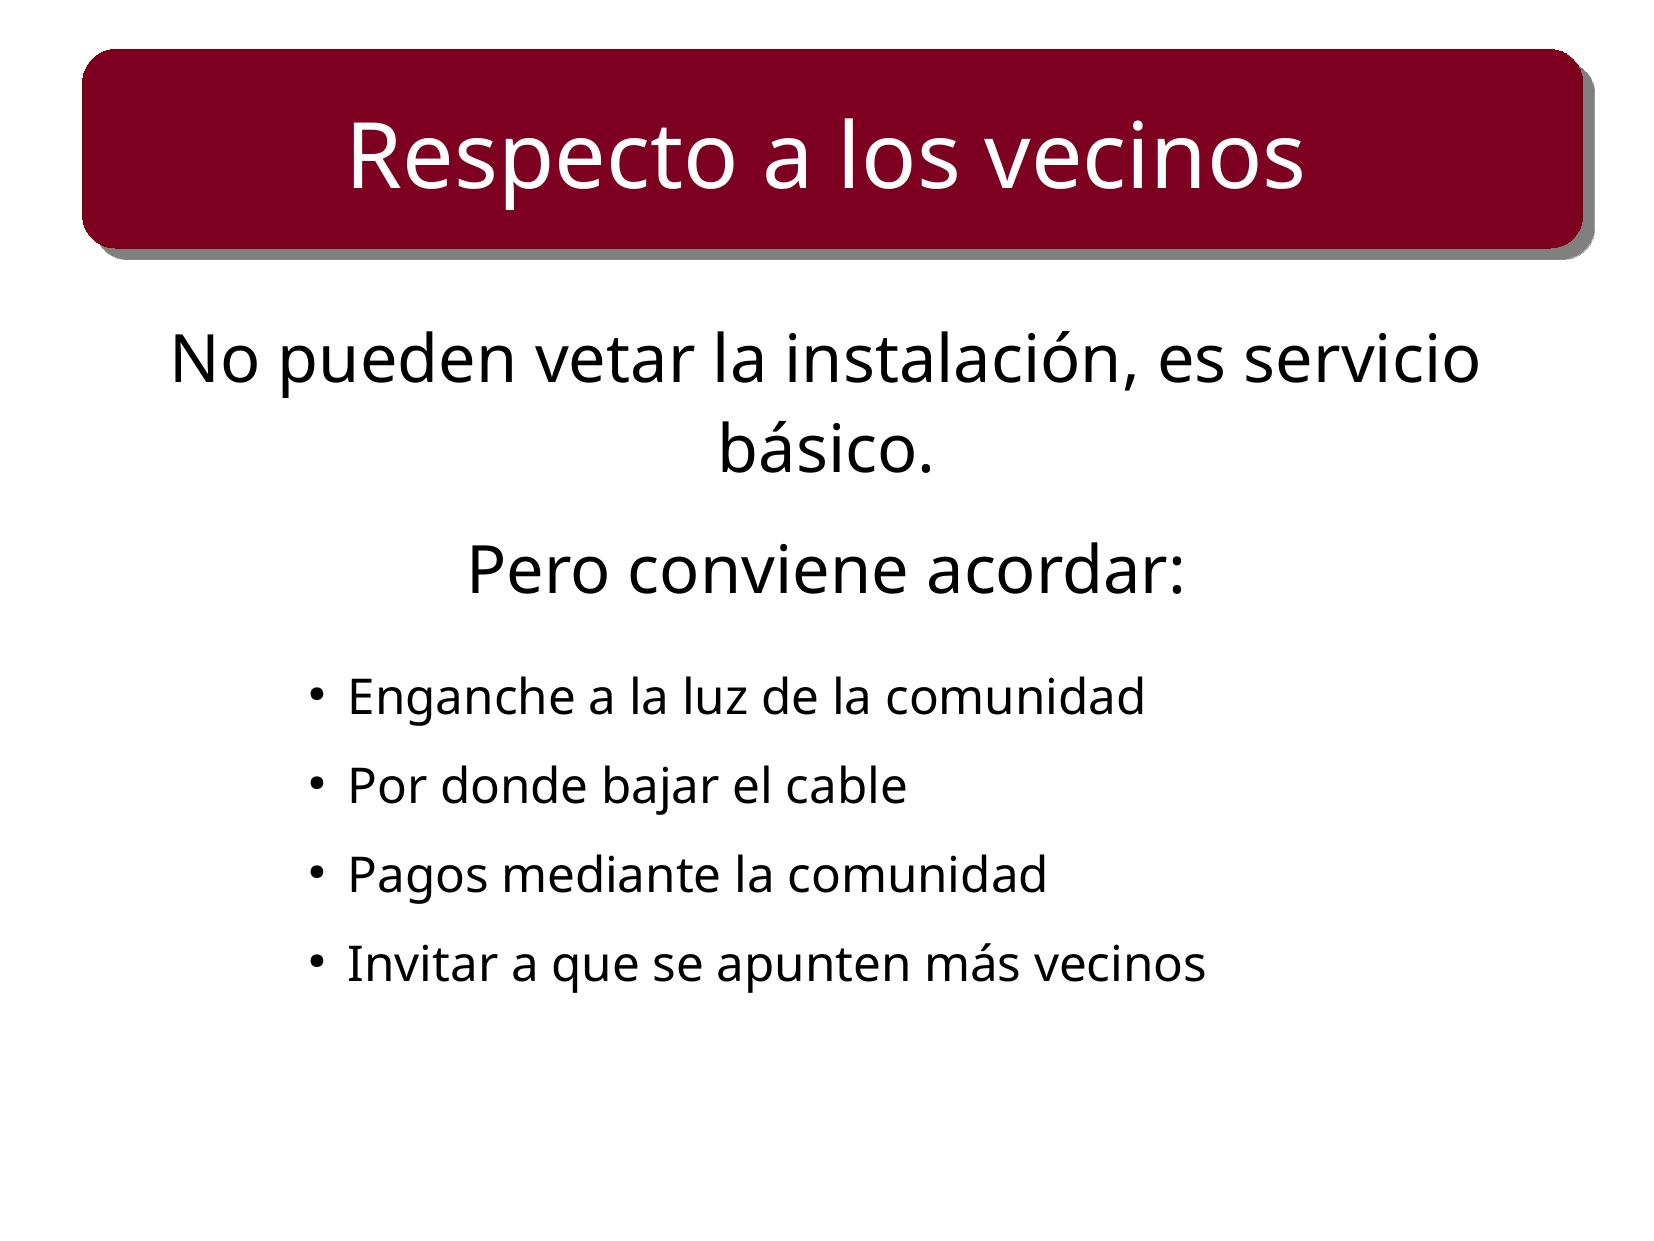

# Respecto a los vecinos
No pueden vetar la instalación, es servicio básico.
Pero conviene acordar:
Enganche a la luz de la comunidad
Por donde bajar el cable
Pagos mediante la comunidad
Invitar a que se apunten más vecinos